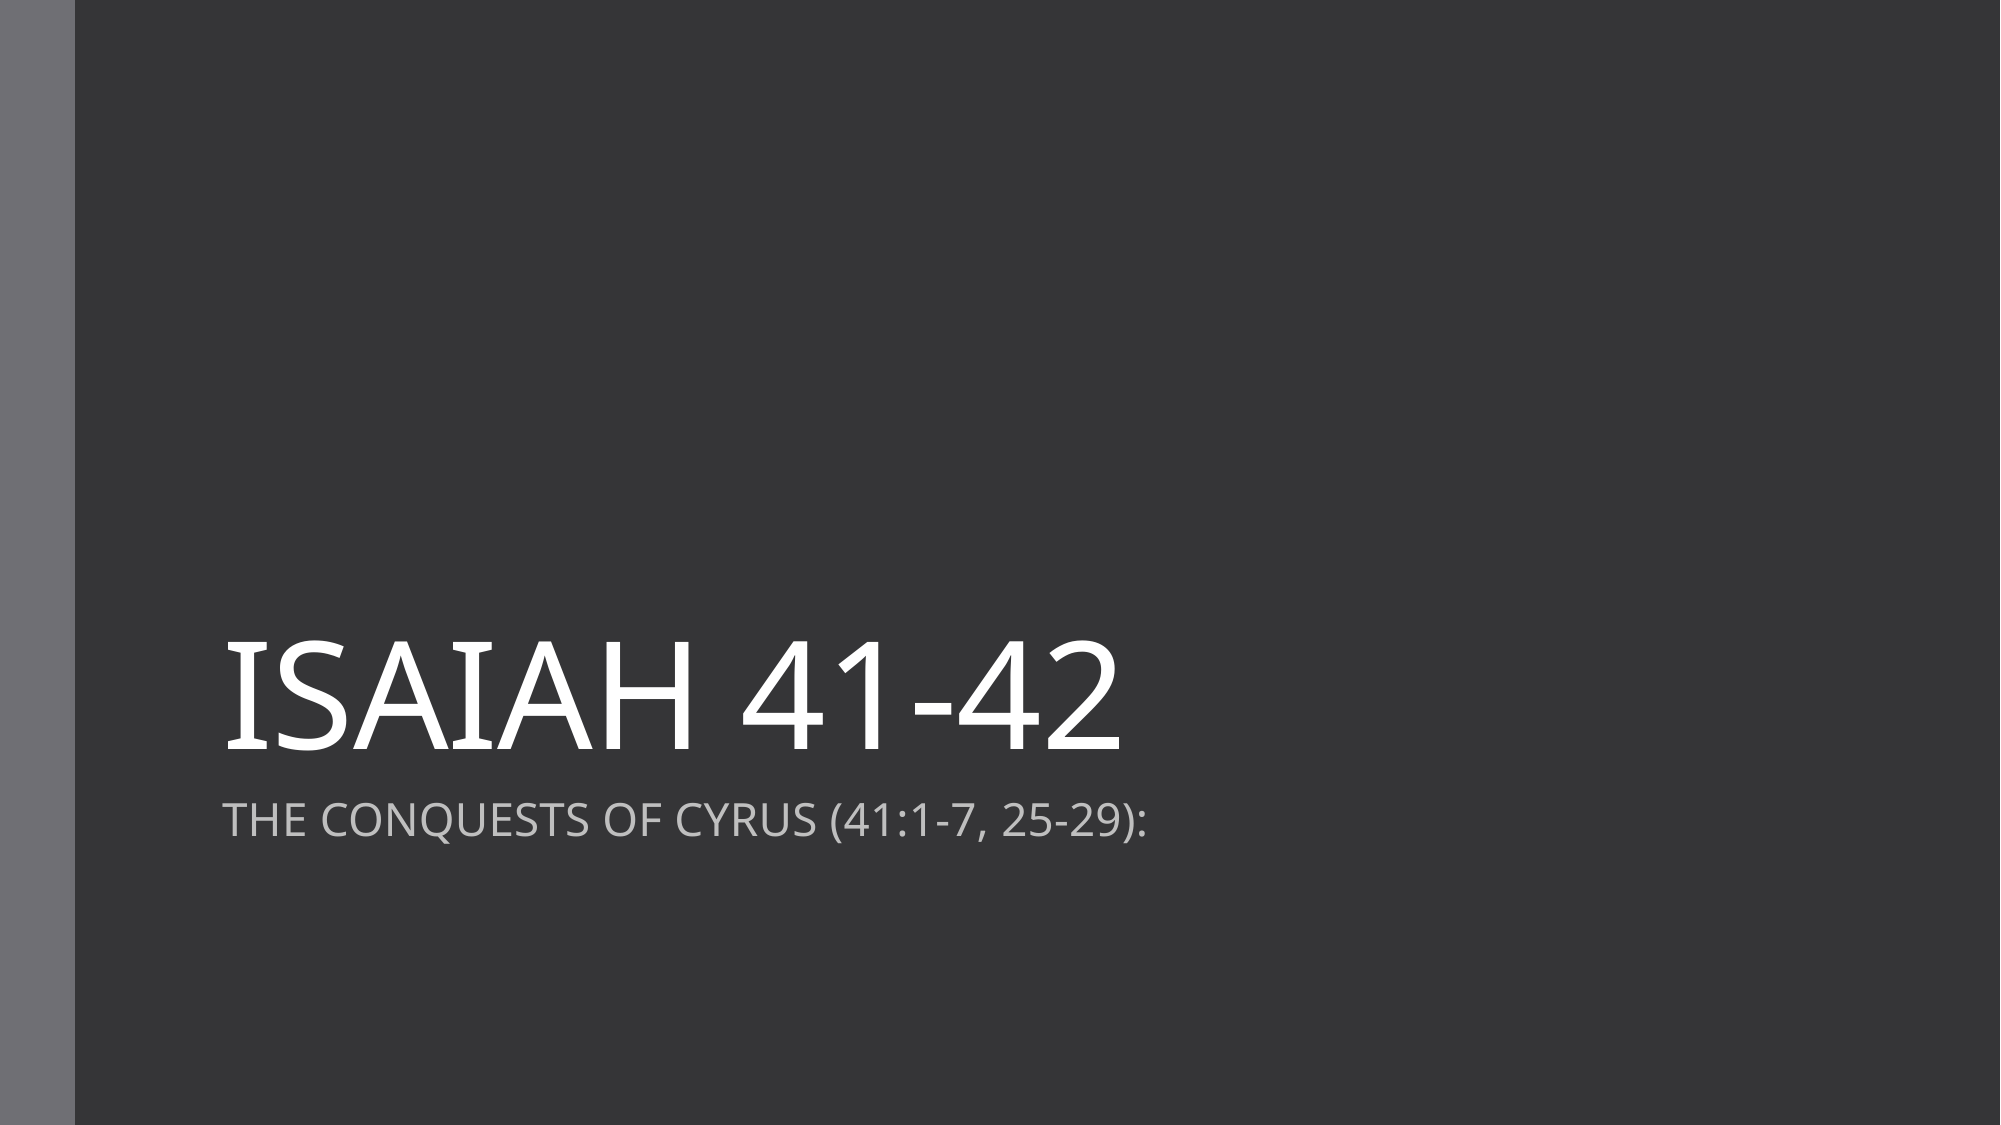

# ISAIAH 41-42
THE CONQUESTS OF CYRUS (41:1-7, 25-29):